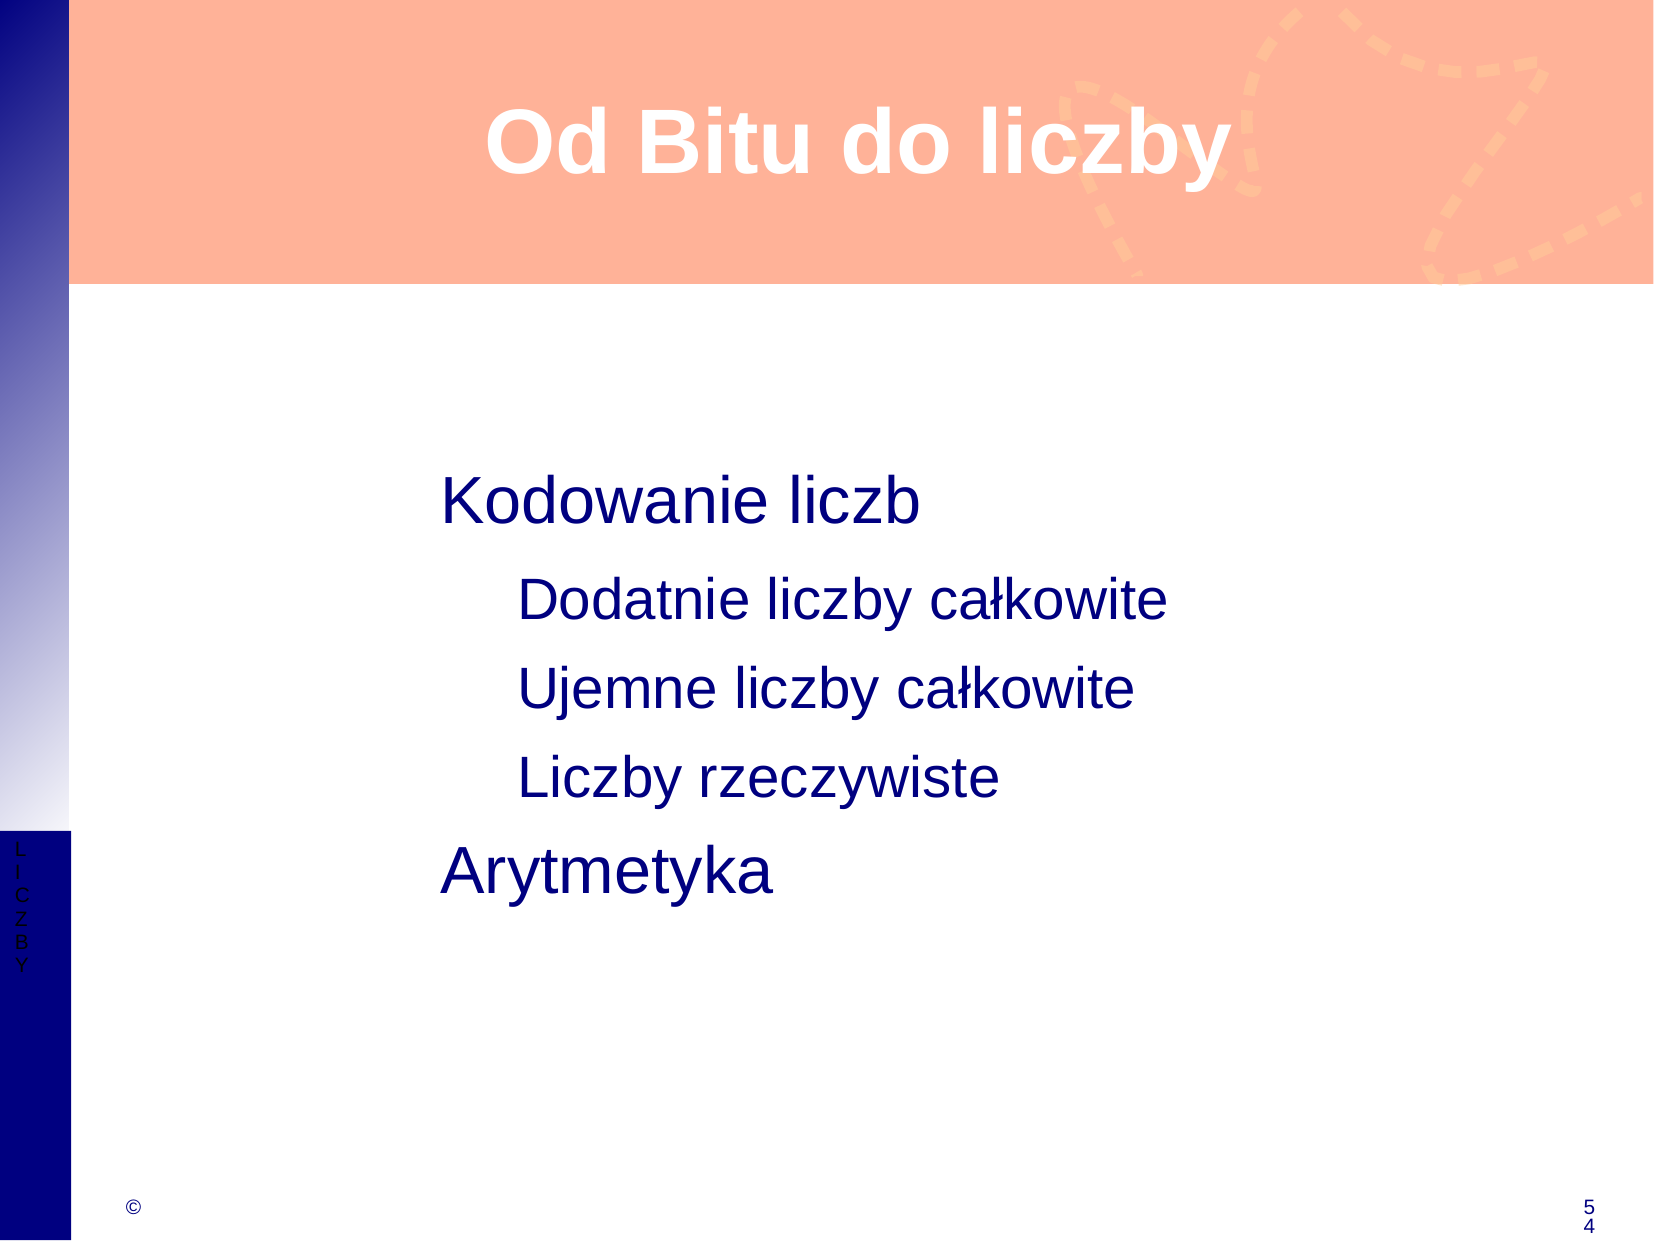

# Od Bitu do liczby
Kodowanie liczb
Dodatnie liczby całkowite
Ujemne liczby całkowite
Liczby rzeczywiste
Arytmetyka
L
I
C
Z
B
Y